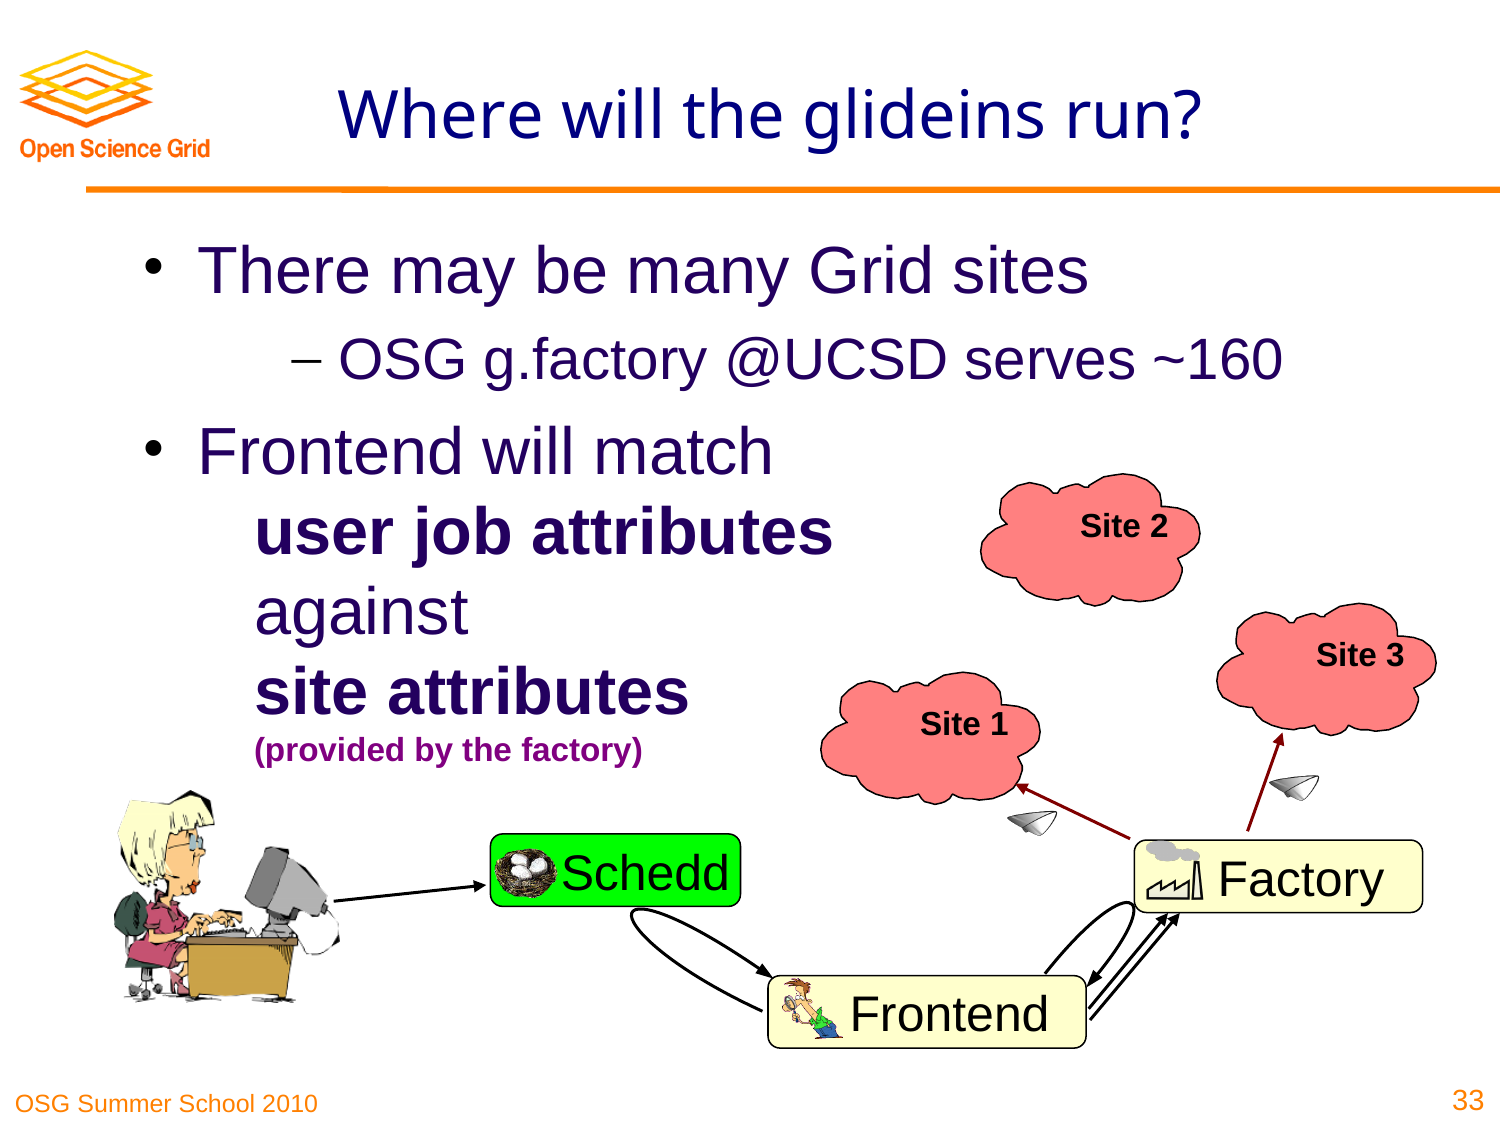

# Where will the glideins run?
There may be many Grid sites
OSG g.factory @UCSD serves ~160
Frontend will match
user job attributes
against
site attributes
(provided by the factory)
Site 2
Site 3
Site 1
Schedd
Factory
Frontend
33